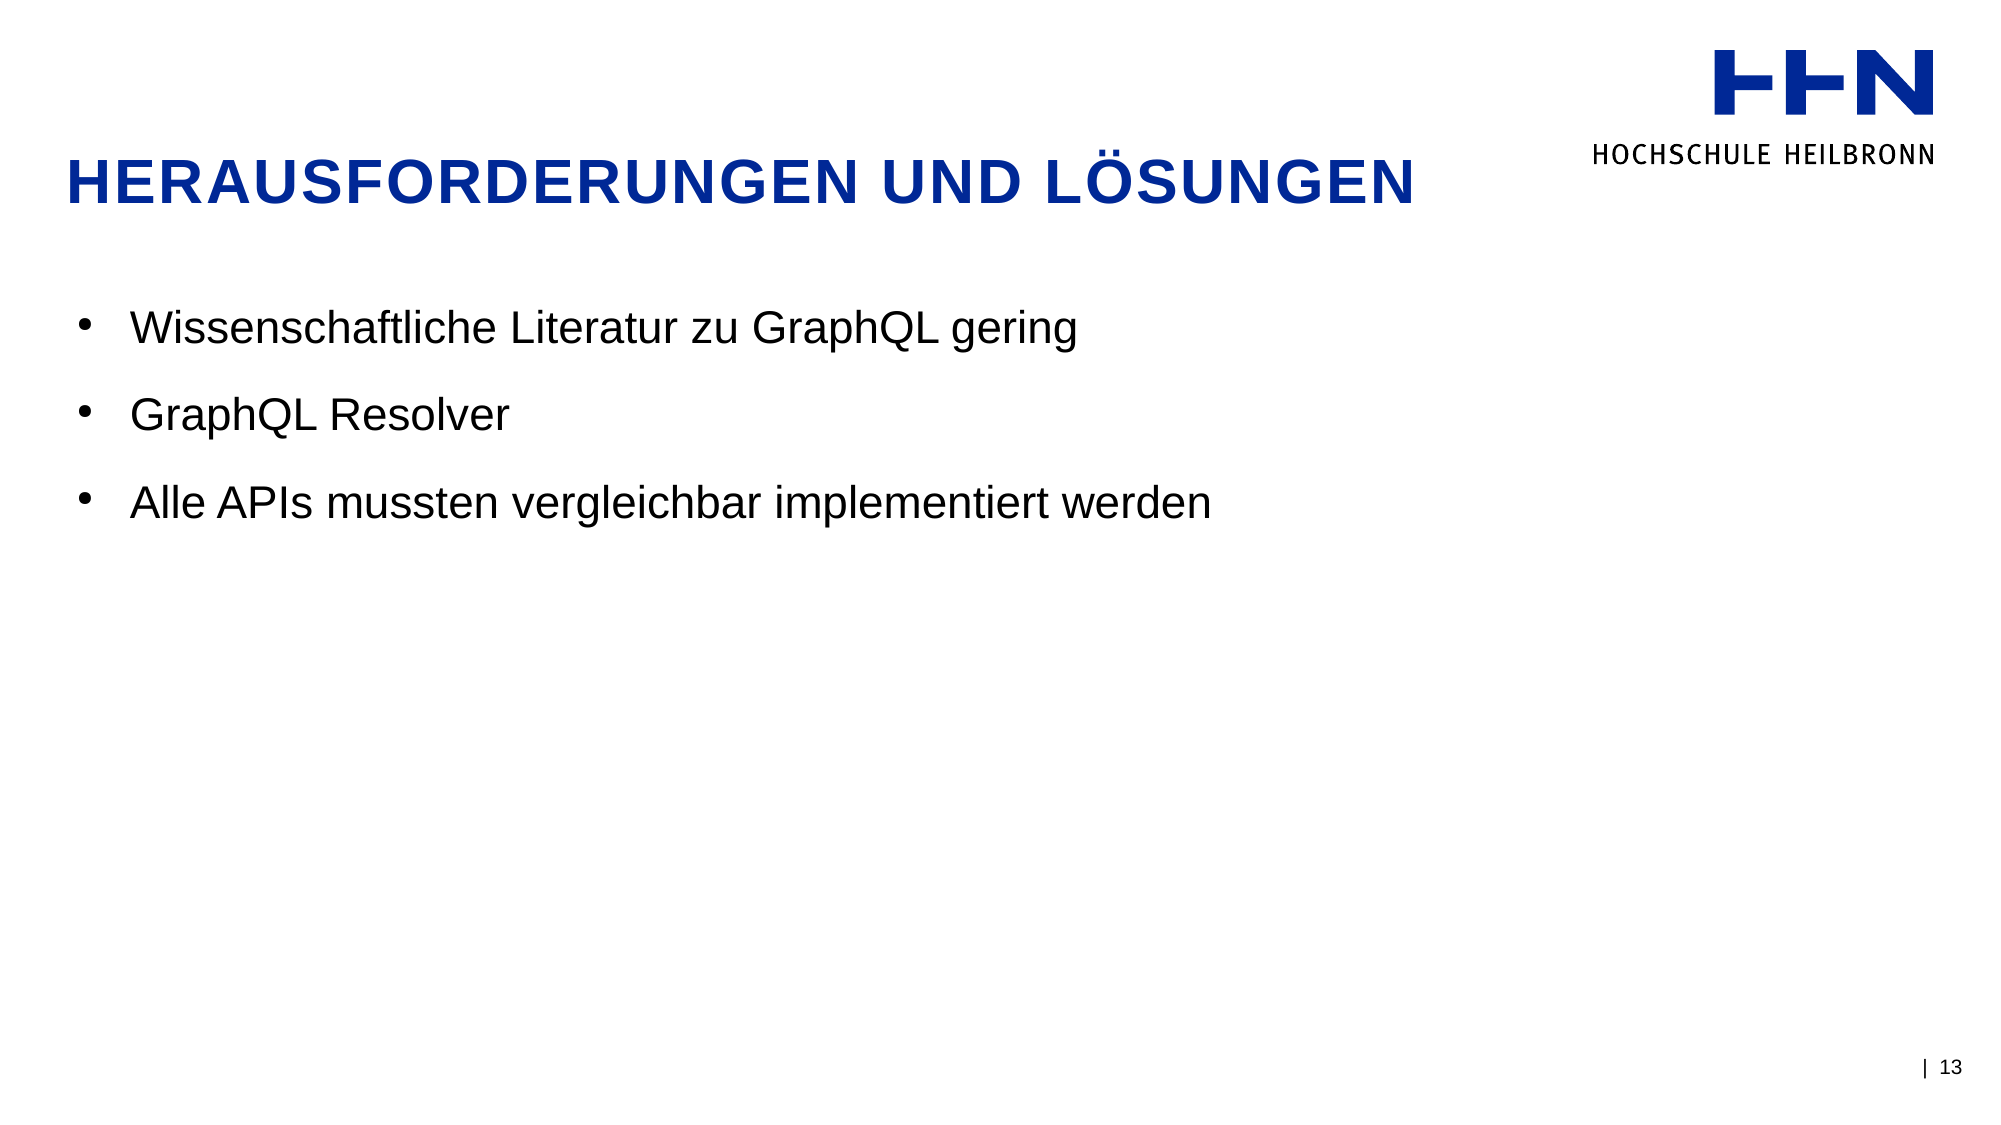

Herausforderungen und Lösungen
# Wissenschaftliche Literatur zu GraphQL gering
GraphQL Resolver
Alle APIs mussten vergleichbar implementiert werden
Bachelor Kolloquium | Robin Hefner | AIB | WiSe 2024/25